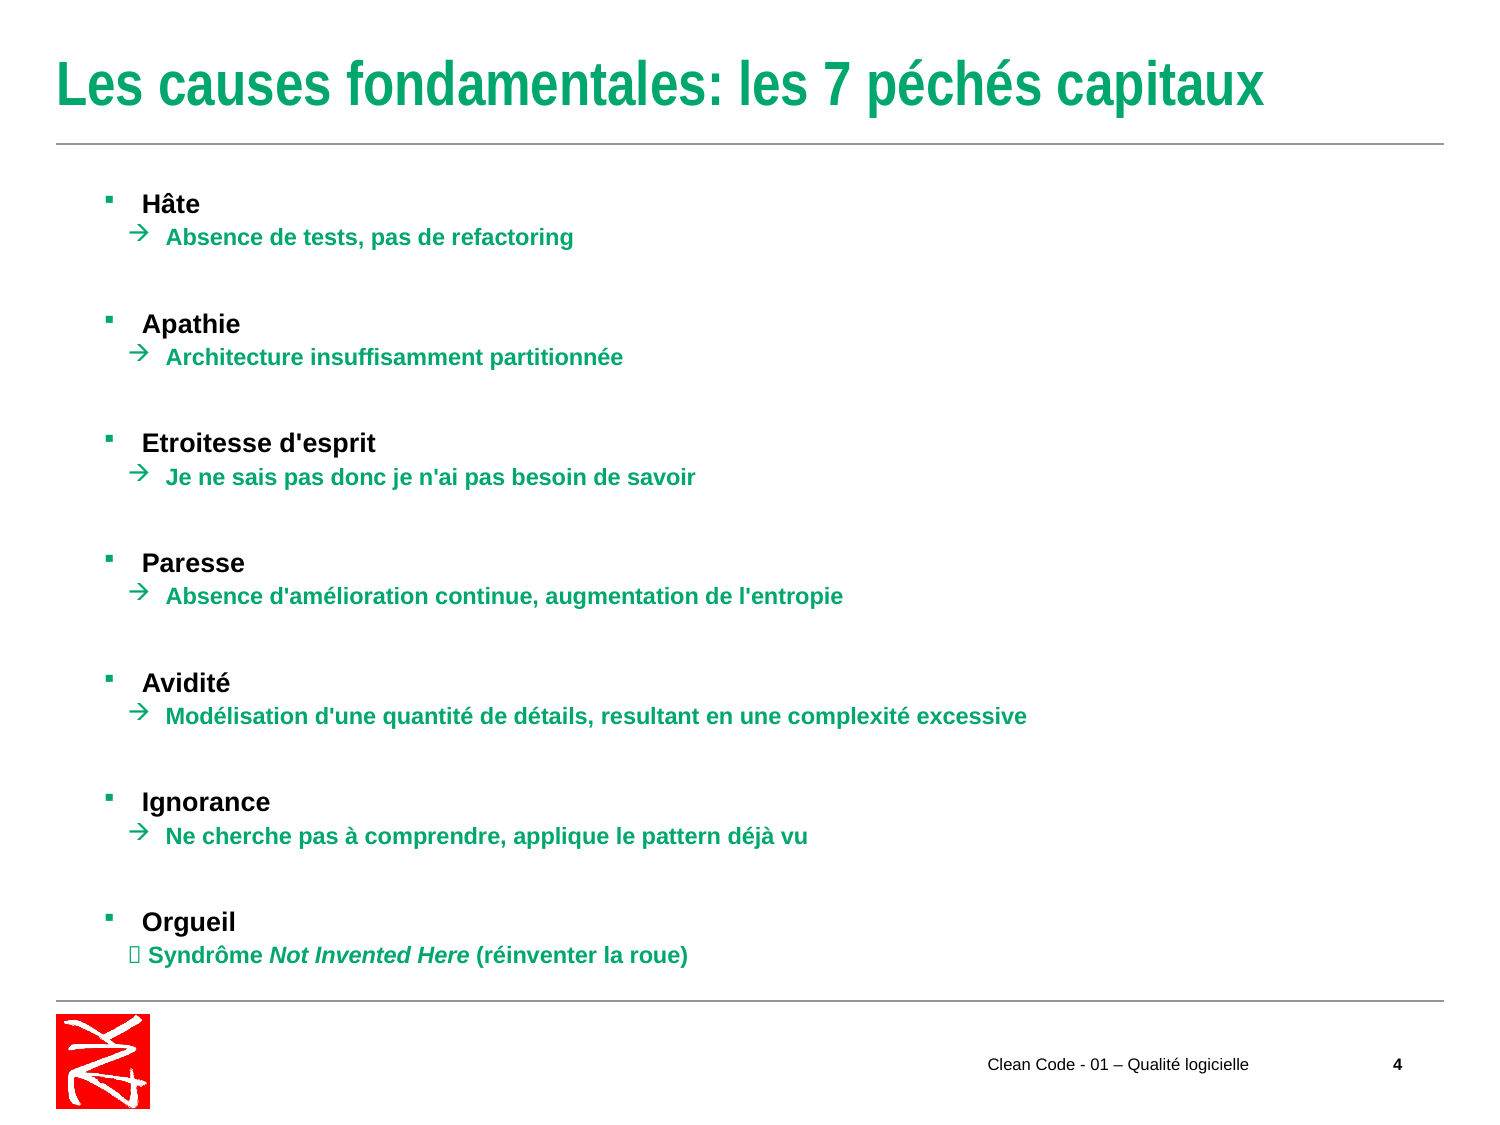

Les causes fondamentales: les 7 péchés capitaux
# Hâte
Absence de tests, pas de refactoring
Apathie
Architecture insuffisamment partitionnée
Etroitesse d'esprit
Je ne sais pas donc je n'ai pas besoin de savoir
Paresse
Absence d'amélioration continue, augmentation de l'entropie
Avidité
Modélisation d'une quantité de détails, resultant en une complexité excessive
Ignorance
Ne cherche pas à comprendre, applique le pattern déjà vu
Orgueil
 Syndrôme Not Invented Here (réinventer la roue)
Clean Code - 01 – Qualité logicielle